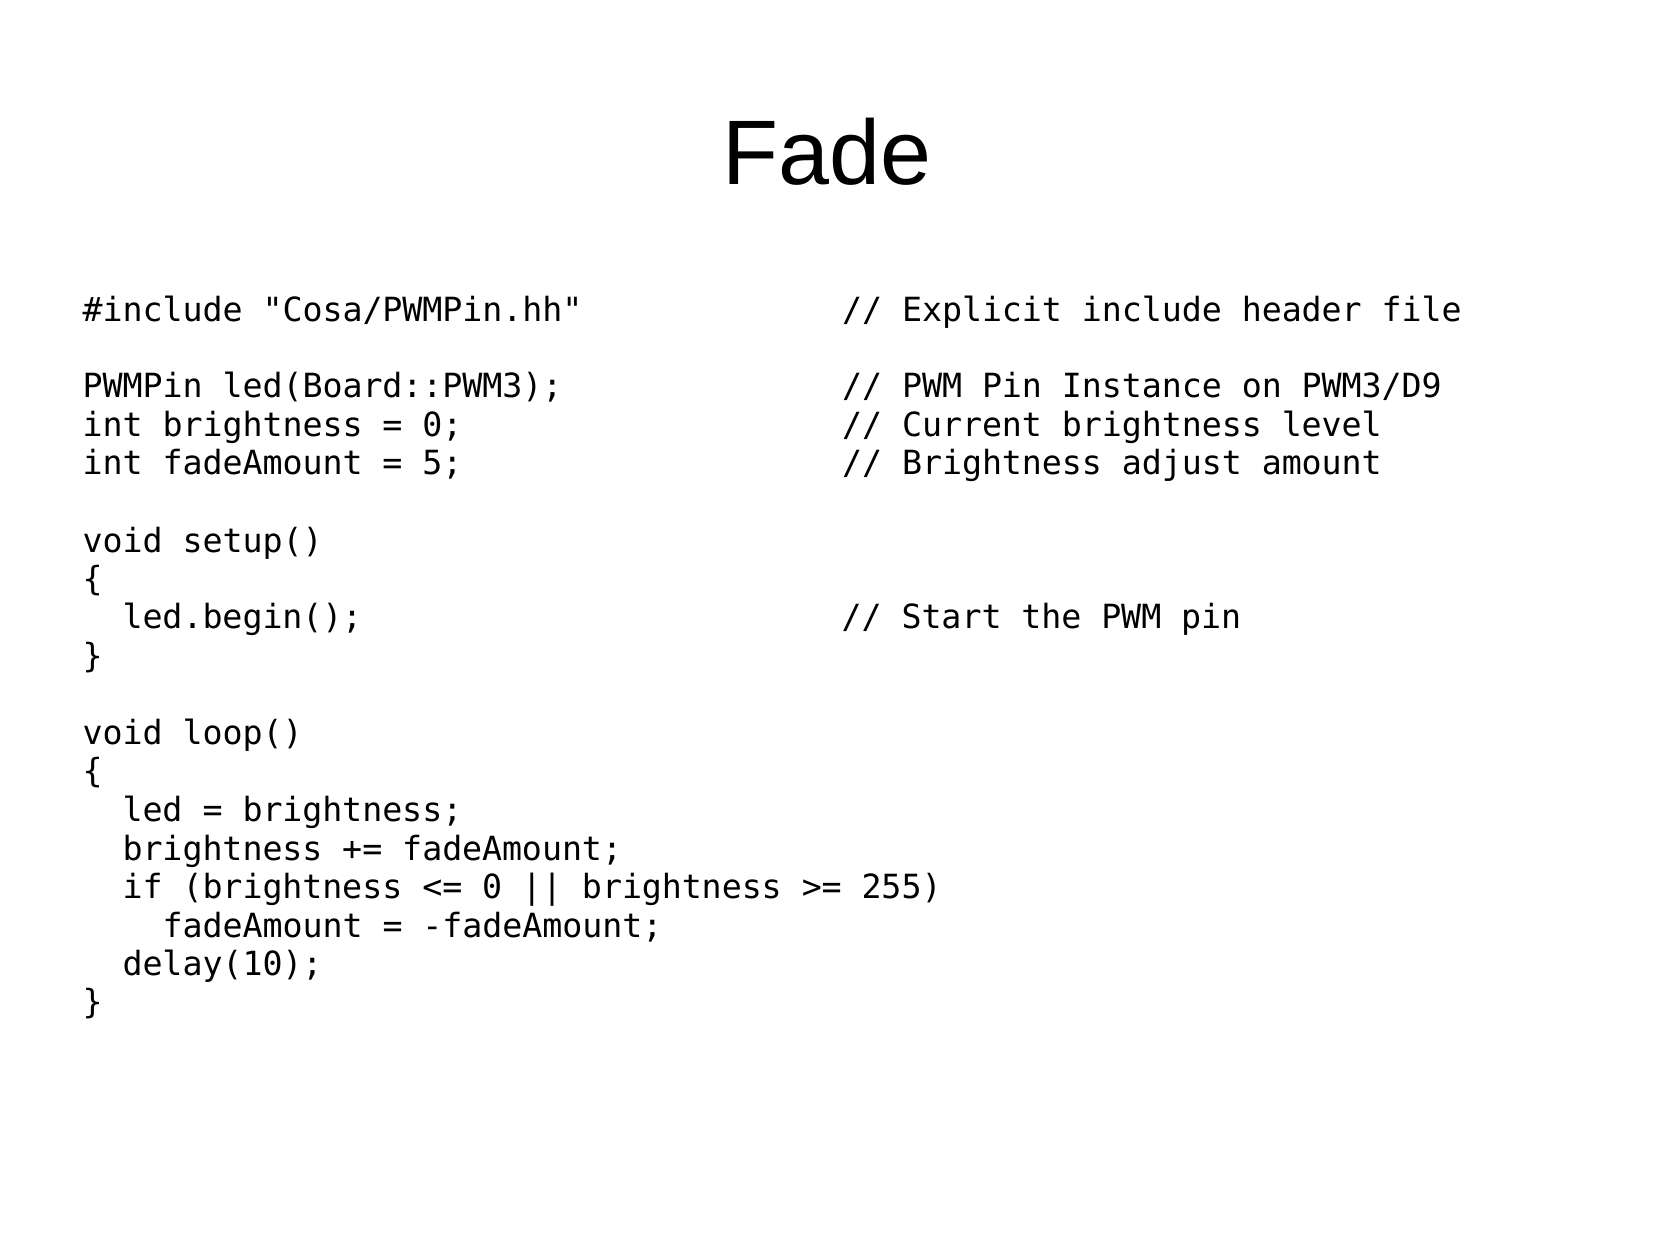

# Fade
#include "Cosa/PWMPin.hh" // Explicit include header file
PWMPin led(Board::PWM3); // PWM Pin Instance on PWM3/D9
int brightness = 0; // Current brightness level
int fadeAmount = 5; // Brightness adjust amount
void setup()
{
 led.begin(); // Start the PWM pin
}
void loop()
{
 led = brightness;
 brightness += fadeAmount;
 if (brightness <= 0 || brightness >= 255)
 fadeAmount = -fadeAmount;
 delay(10);
}